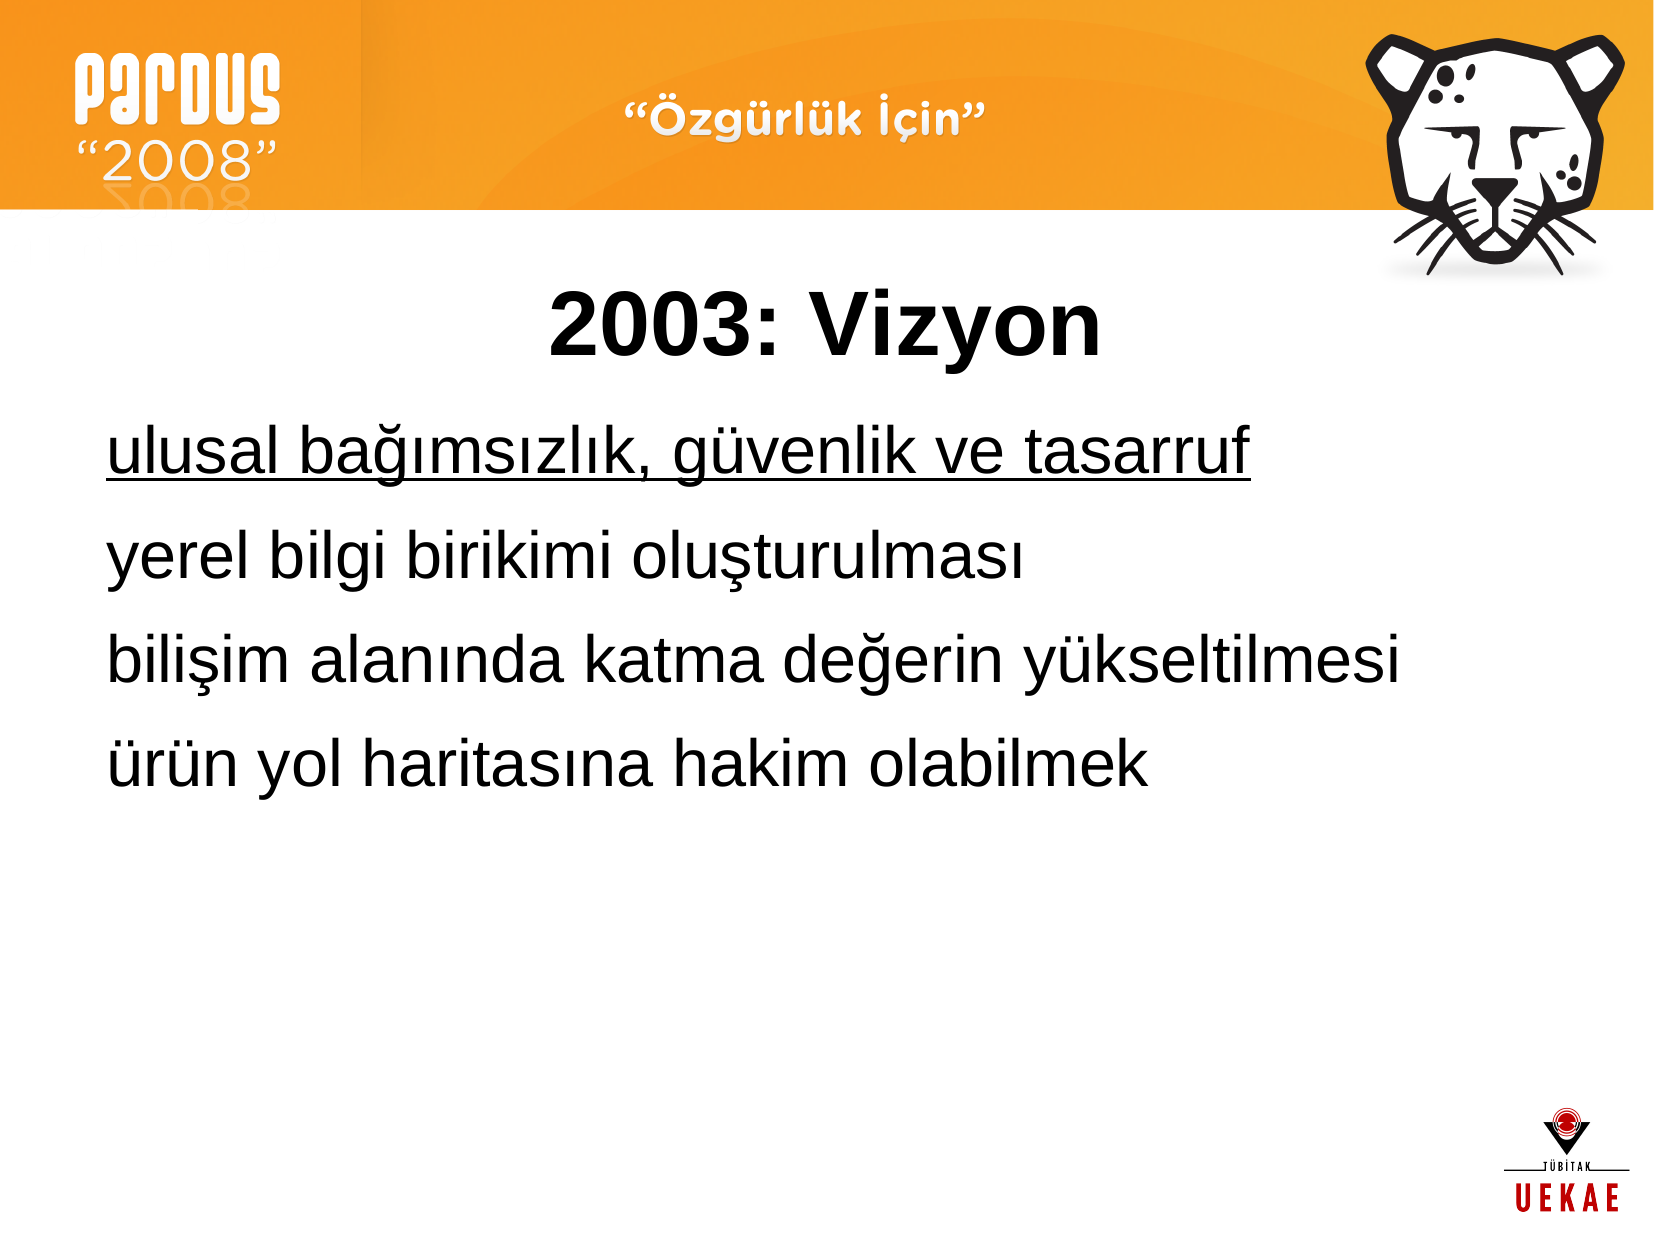

# 2003: Vizyon
ulusal bağımsızlık, güvenlik ve tasarruf
yerel bilgi birikimi oluşturulması
bilişim alanında katma değerin yükseltilmesi
ürün yol haritasına hakim olabilmek